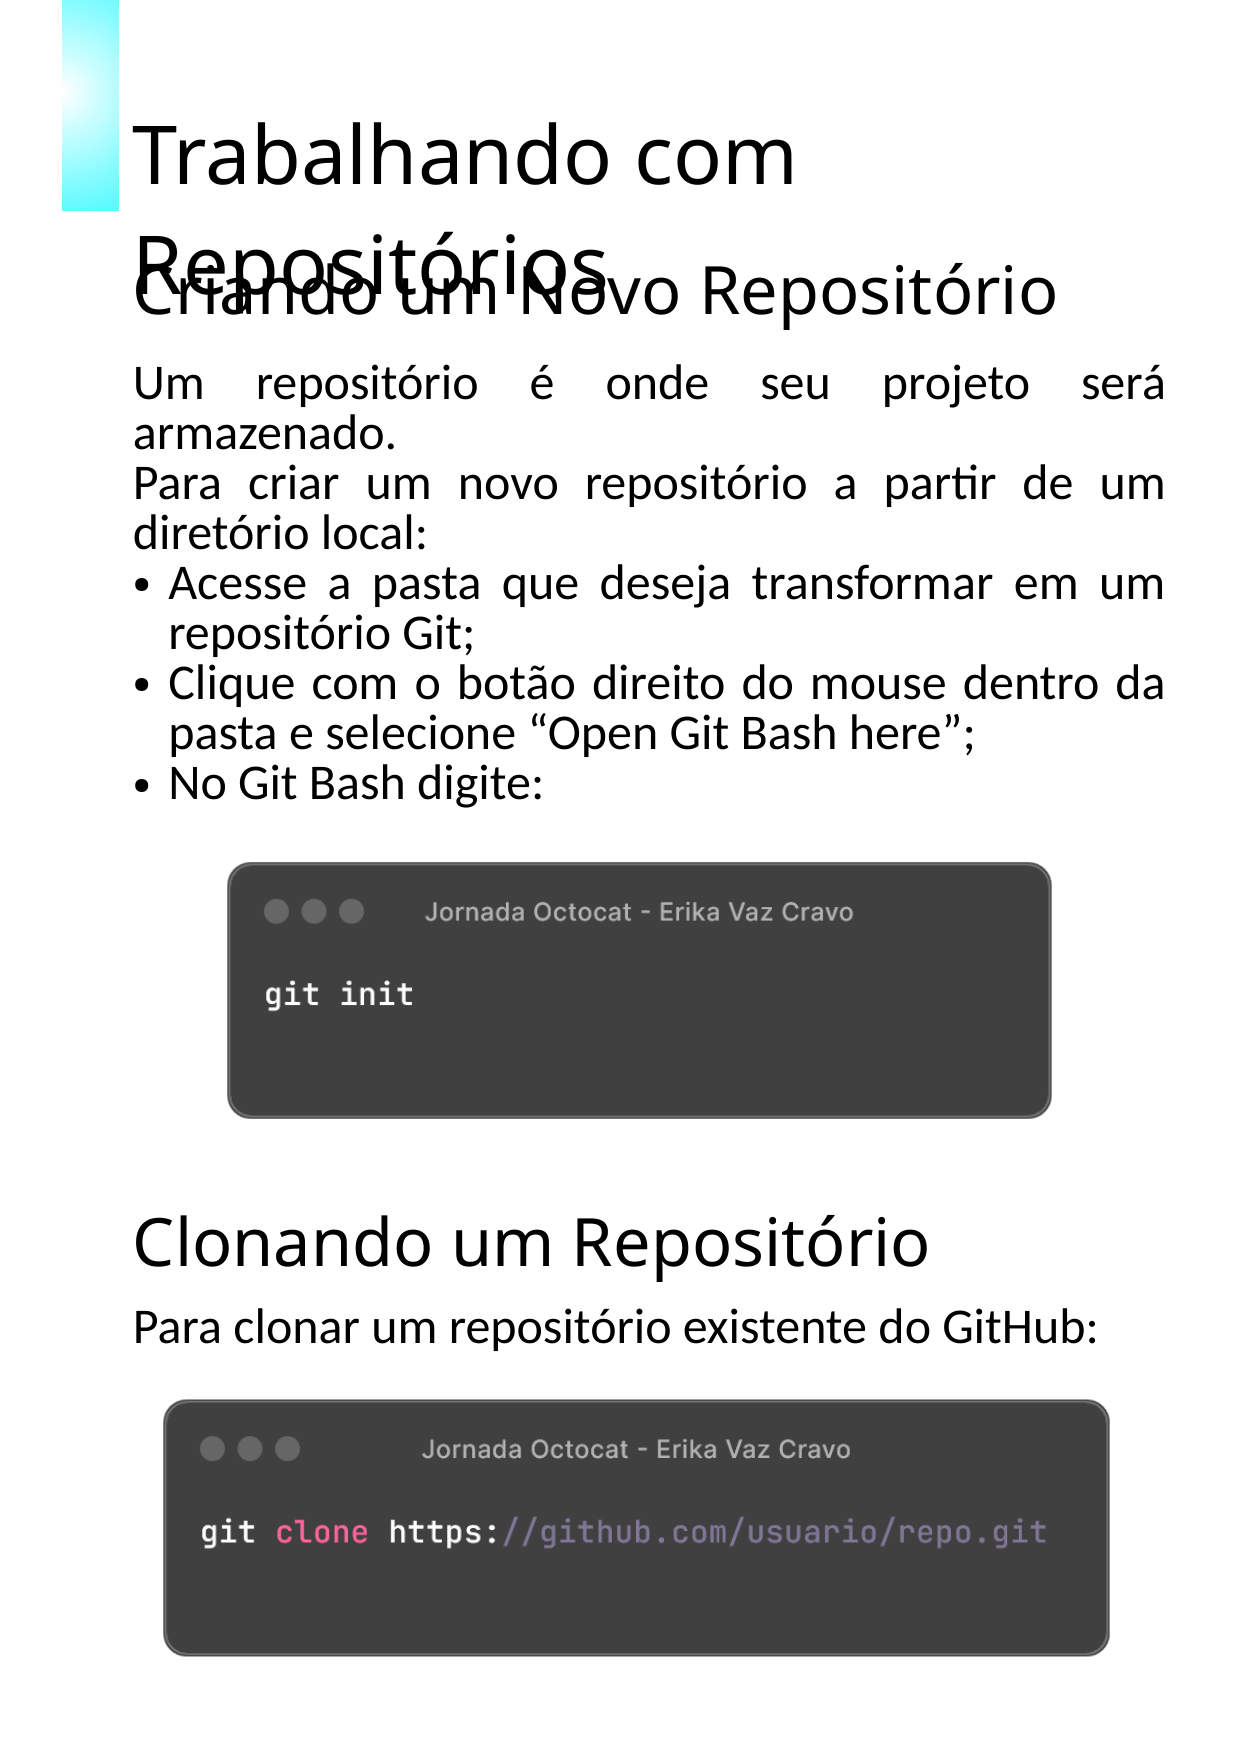

Trabalhando com Repositórios
Criando um Novo Repositório
Um repositório é onde seu projeto será armazenado.
Para criar um novo repositório a partir de um diretório local:
Acesse a pasta que deseja transformar em um repositório Git;
Clique com o botão direito do mouse dentro da pasta e selecione “Open Git Bash here”;
No Git Bash digite:
Clonando um Repositório
Para clonar um repositório existente do GitHub: